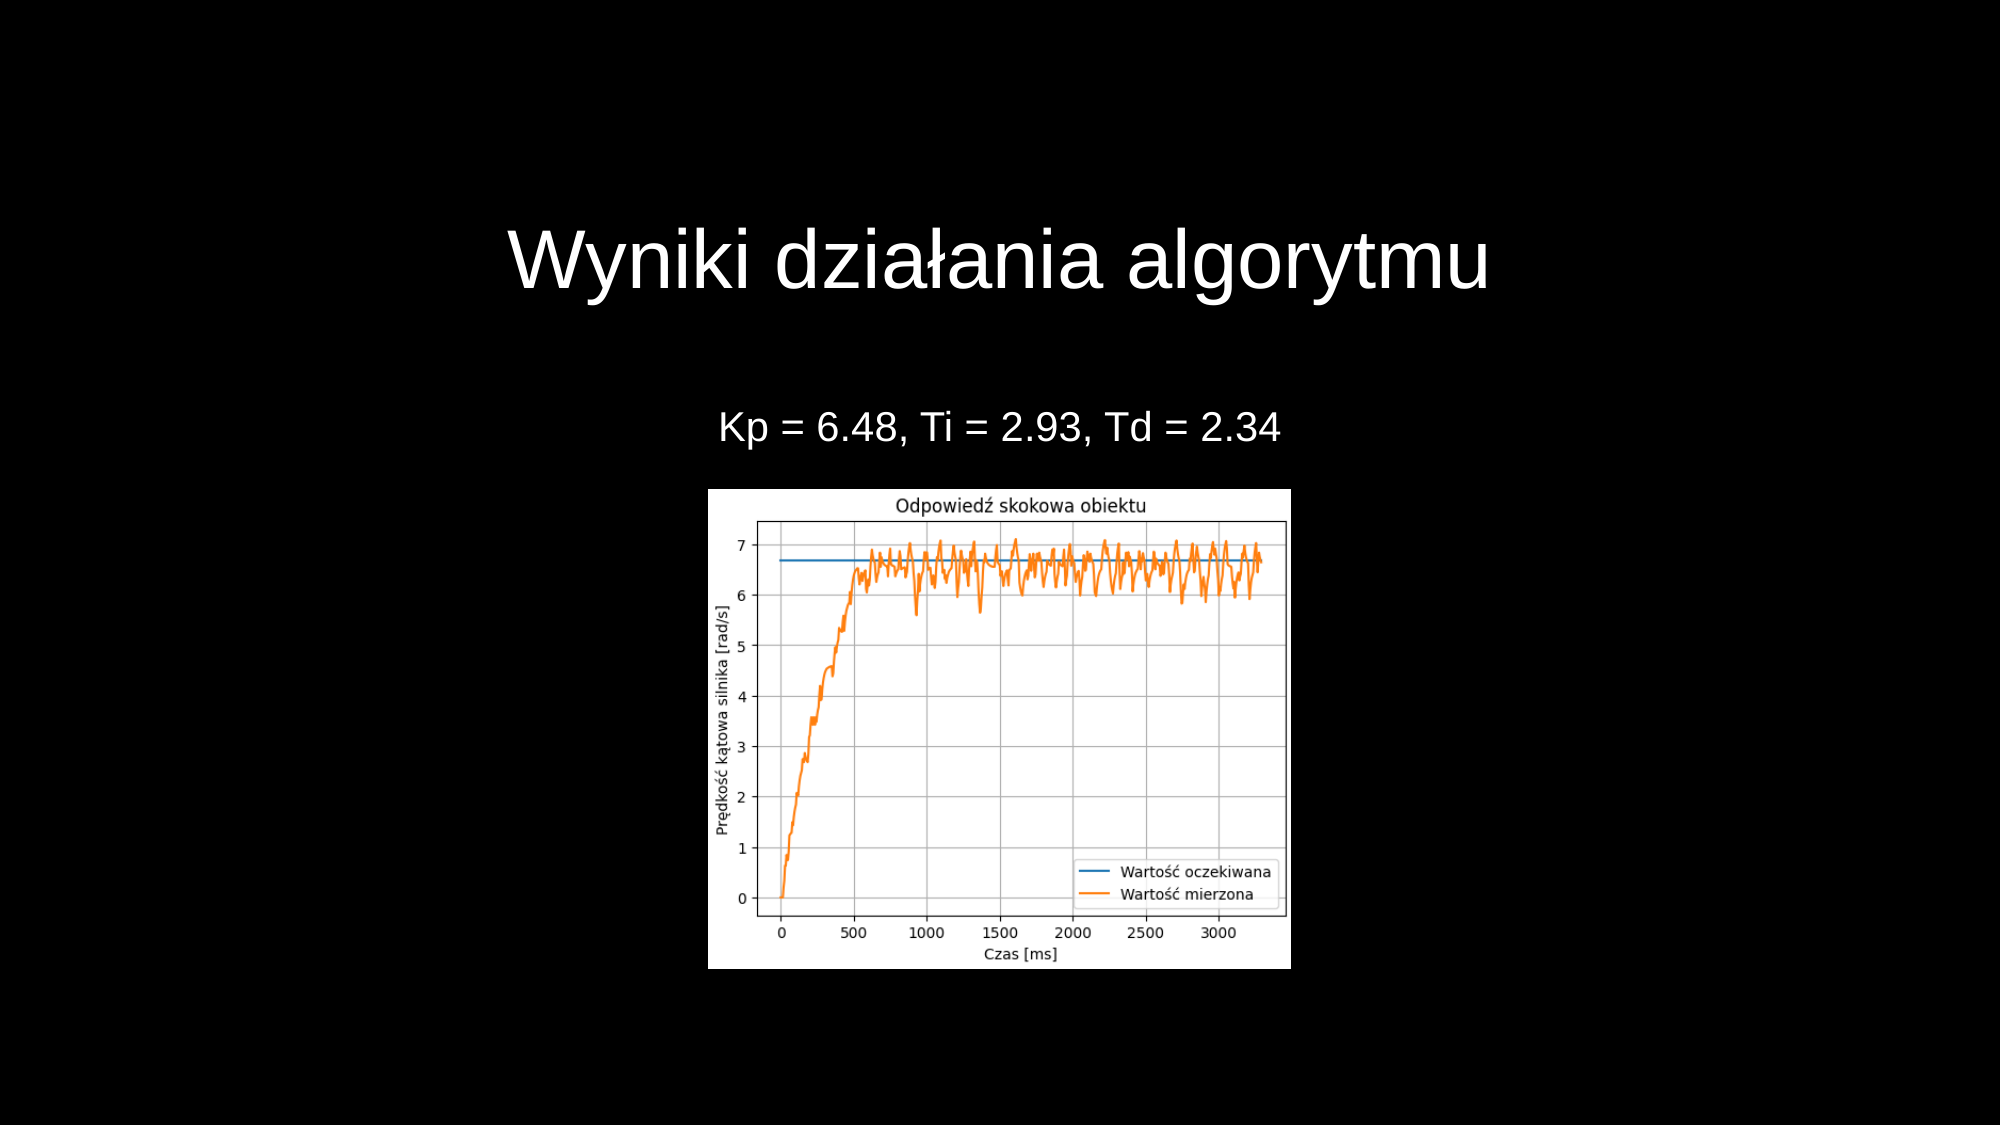

# Wyniki działania algorytmu
Kp = 6.48, Ti = 2.93, Td = 2.34